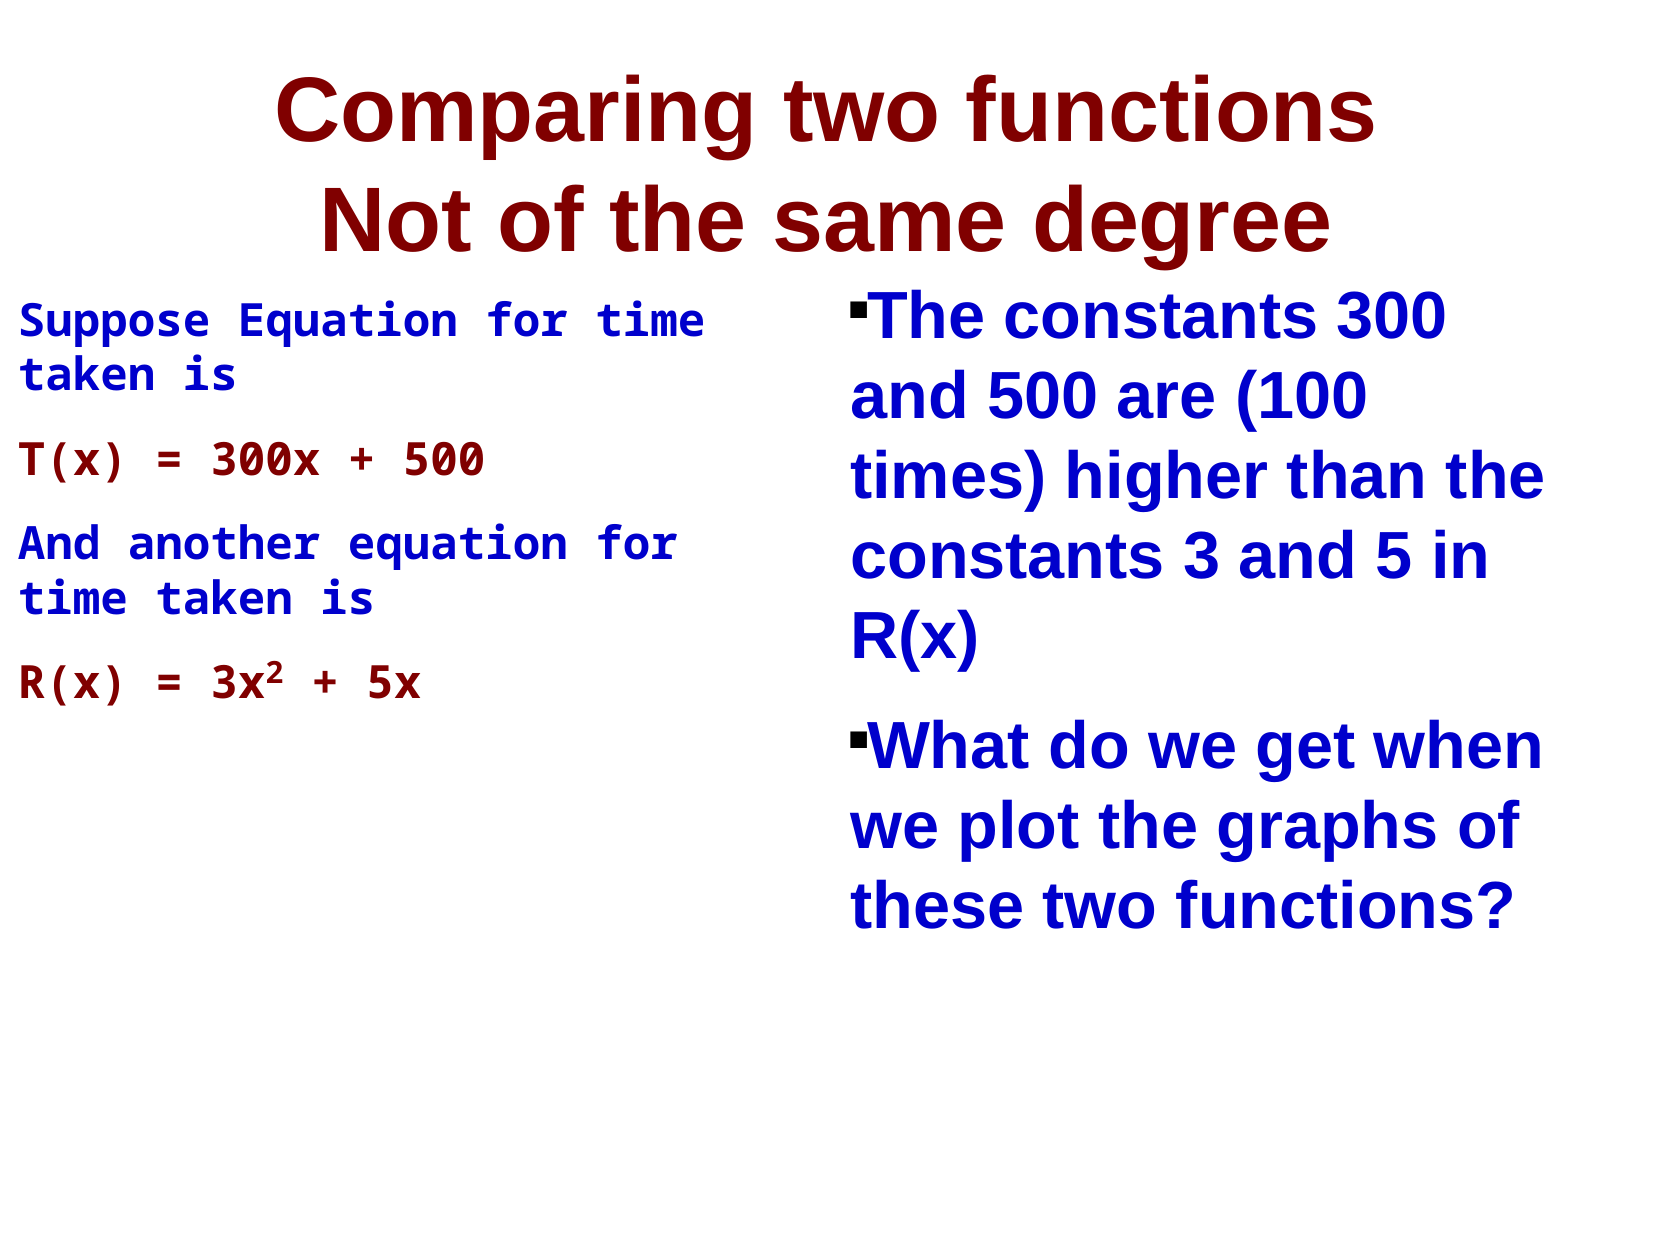

# Comparing two functions Not of the same degree
The constants 300 and 500 are (100 times) higher than the constants 3 and 5 in R(x)
What do we get when we plot the graphs of these two functions?
Suppose Equation for time taken is
T(x) = 300x + 500
And another equation for time taken is
R(x) = 3x2 + 5x